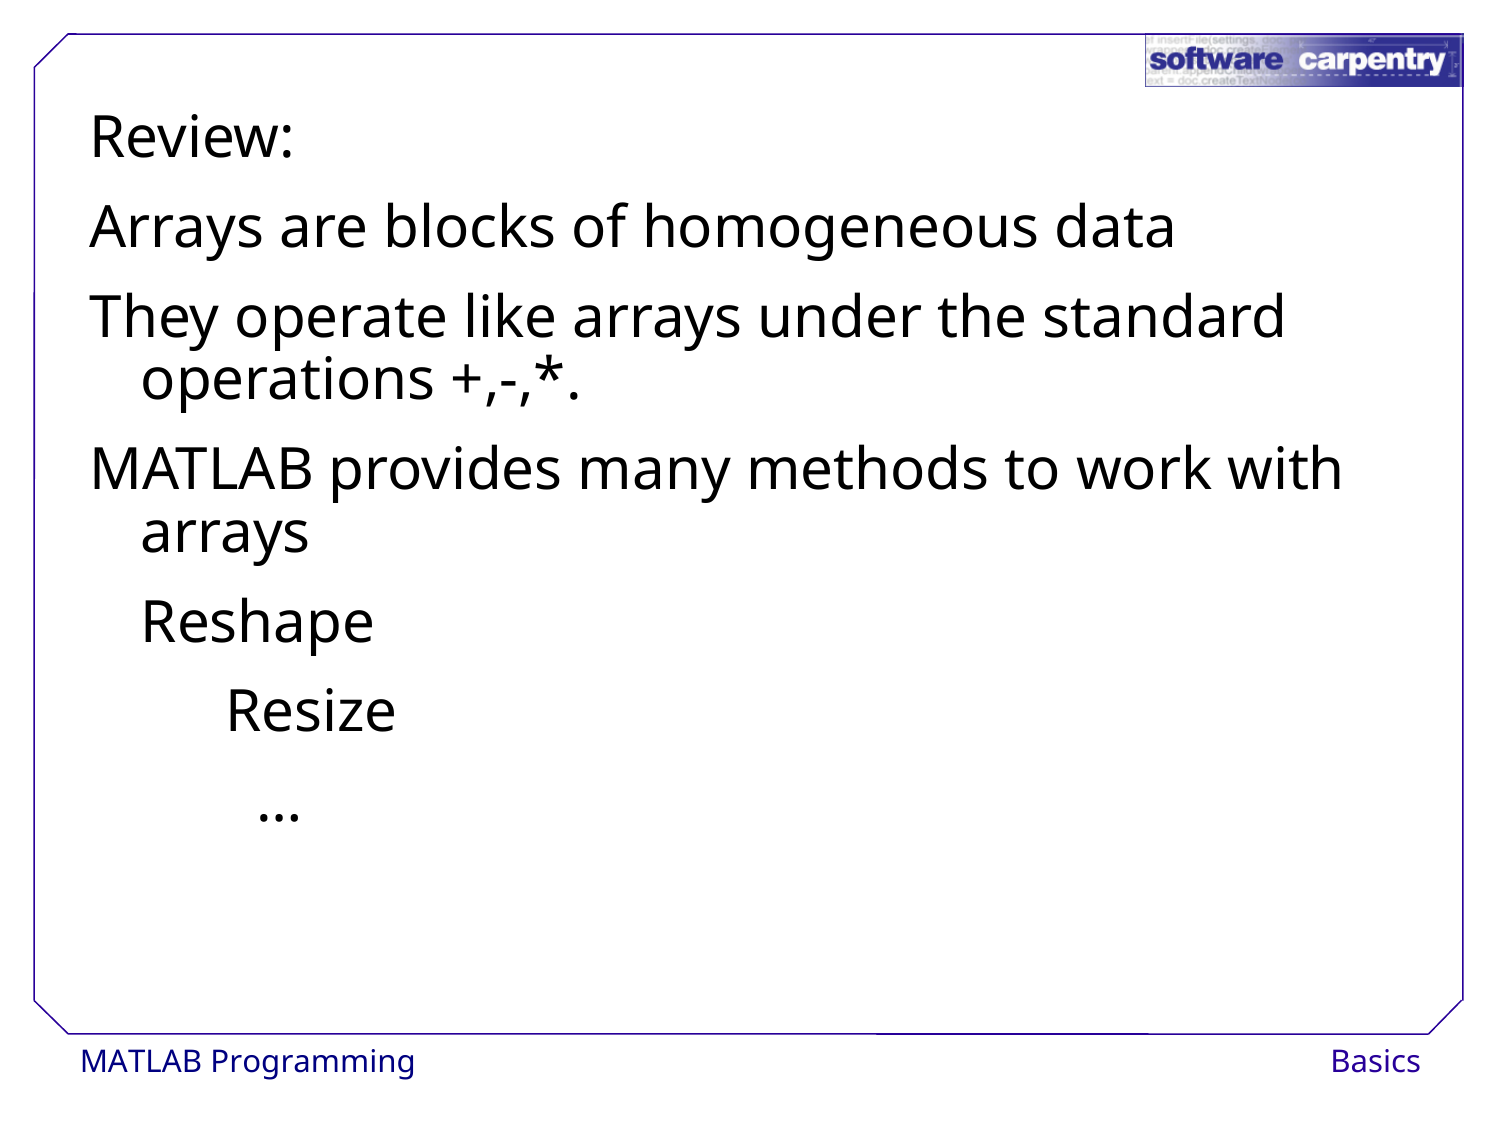

# Review:
Arrays are blocks of homogeneous data
They operate like arrays under the standard operations +,-,*.
MATLAB provides many methods to work with arrays
	Reshape
			Resize
 …